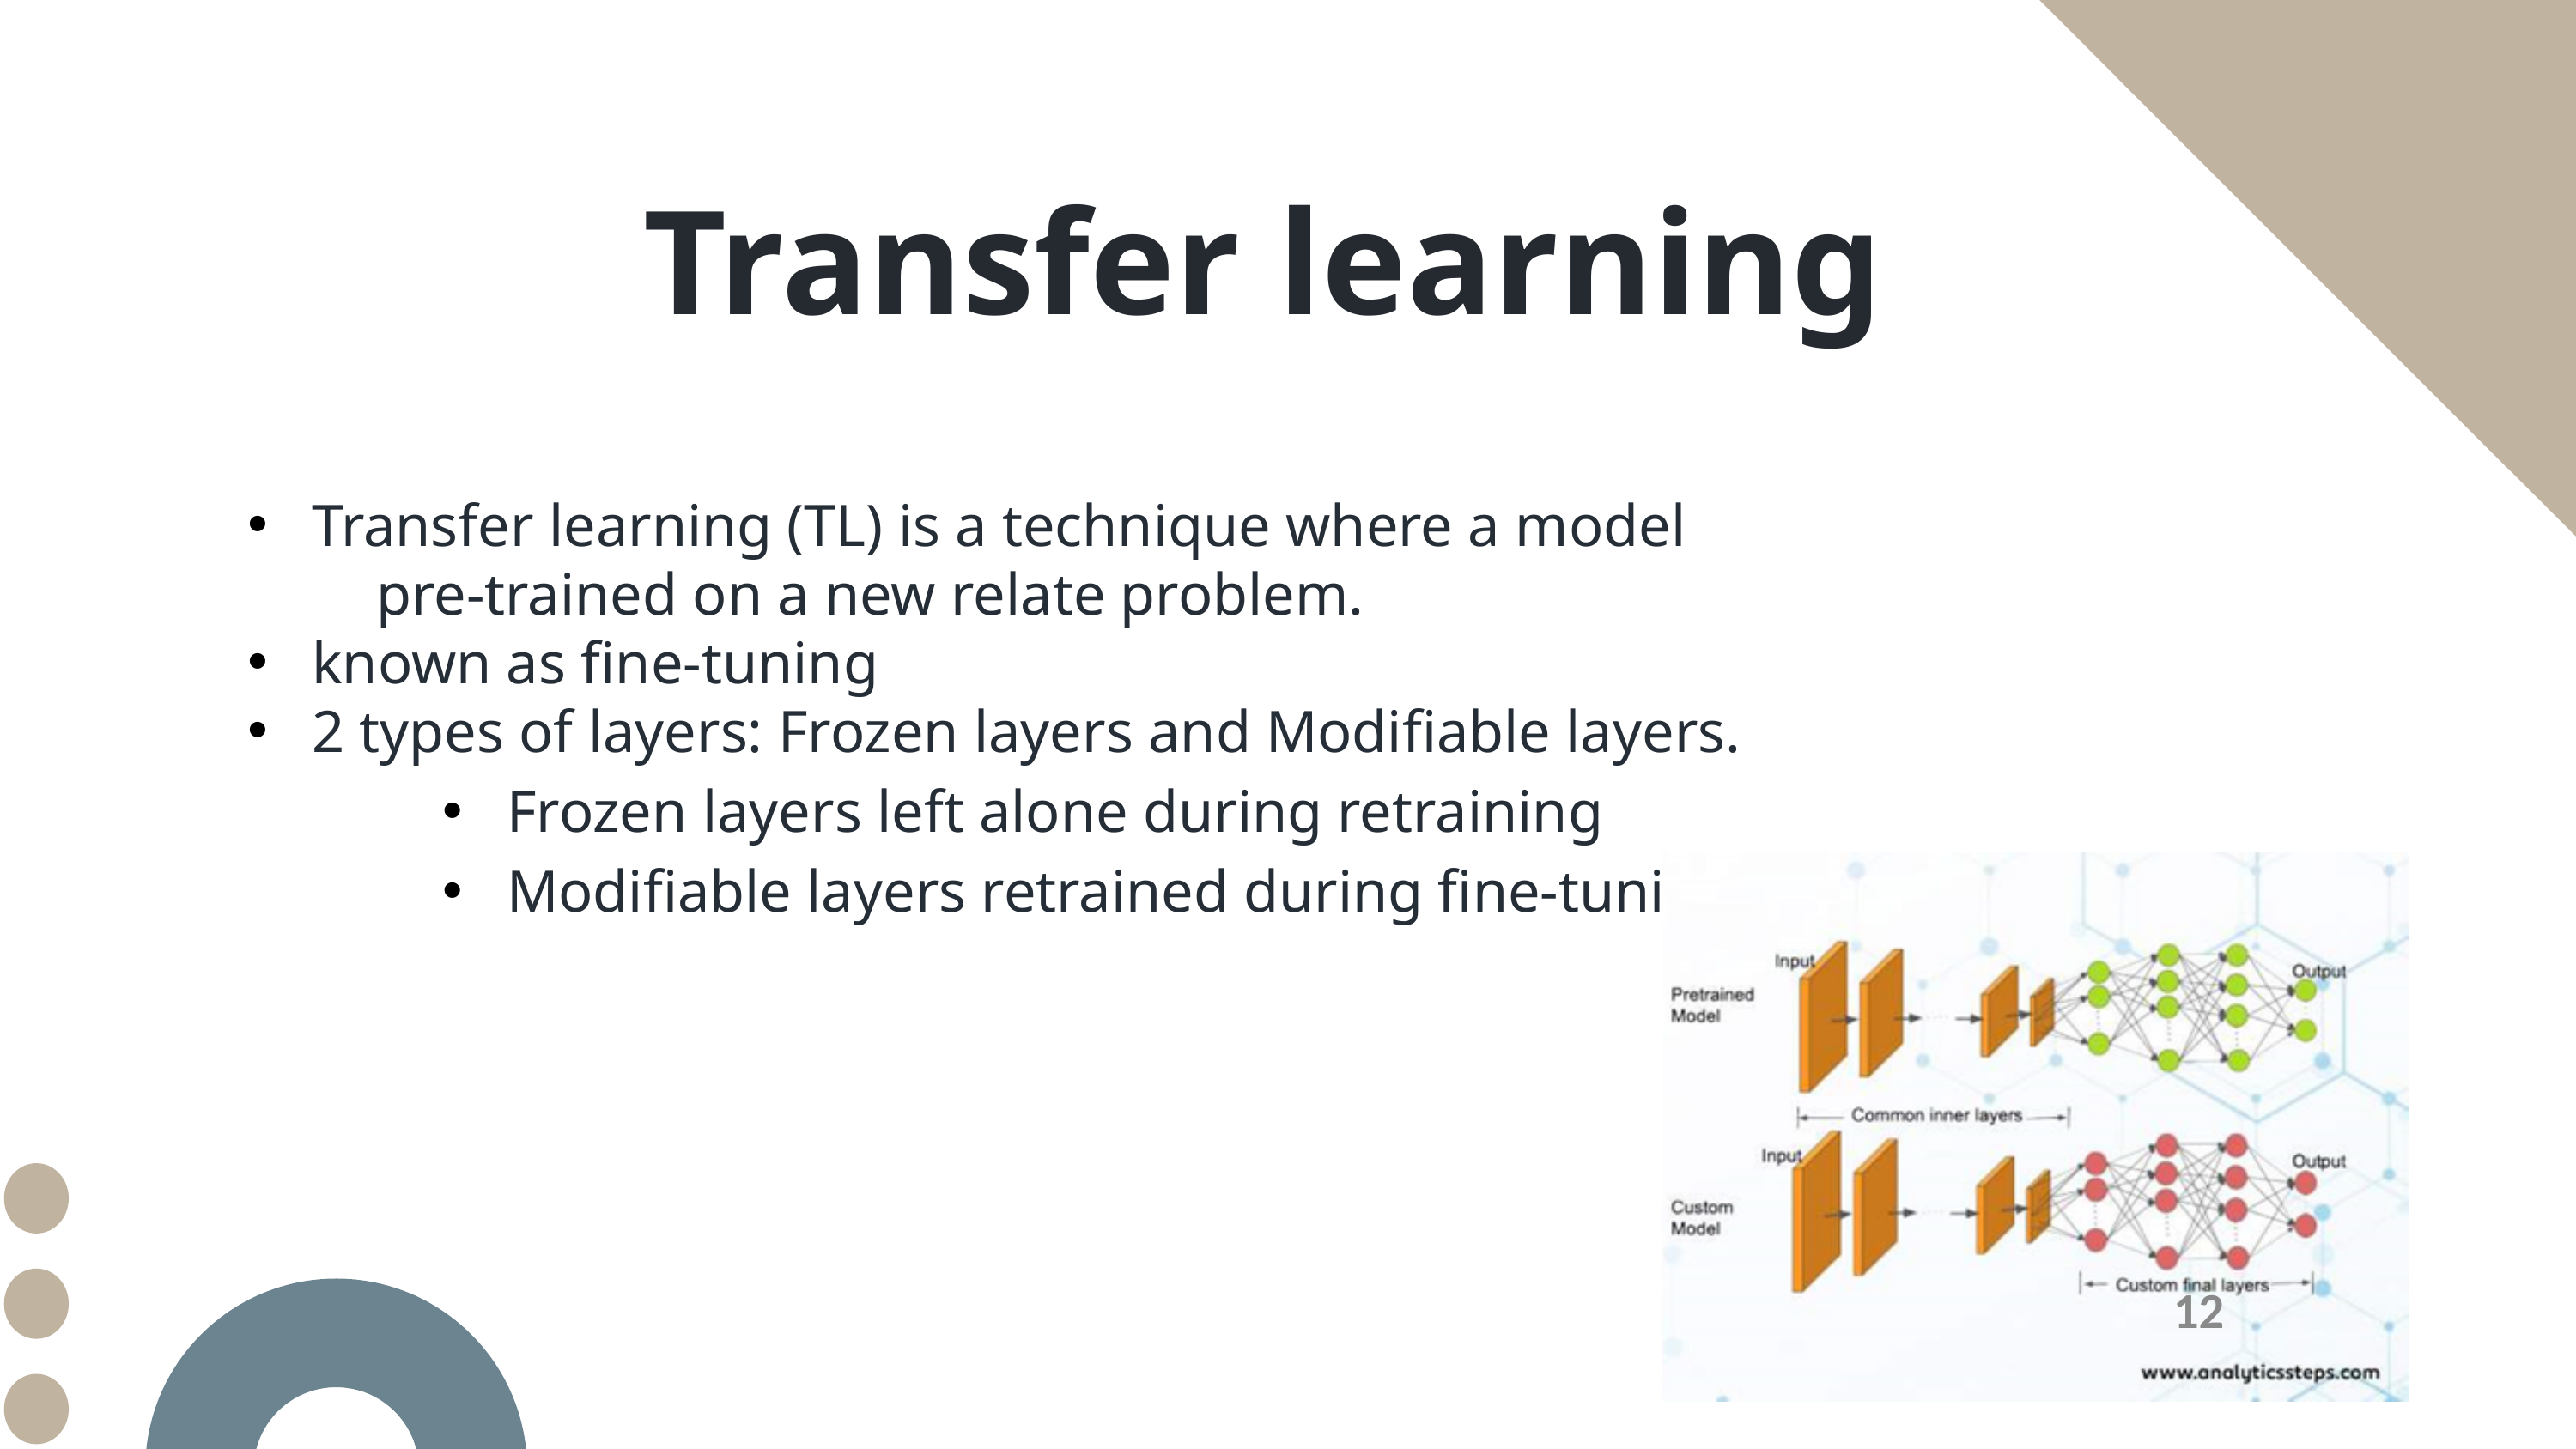

Transfer learning
Transfer learning (TL) is a technique where a model pre-trained on a new relate problem.
known as fine-tuning
2 types of layers: Frozen layers and Modifiable layers.
Frozen layers left alone during retraining
Modifiable layers retrained during fine-tuning